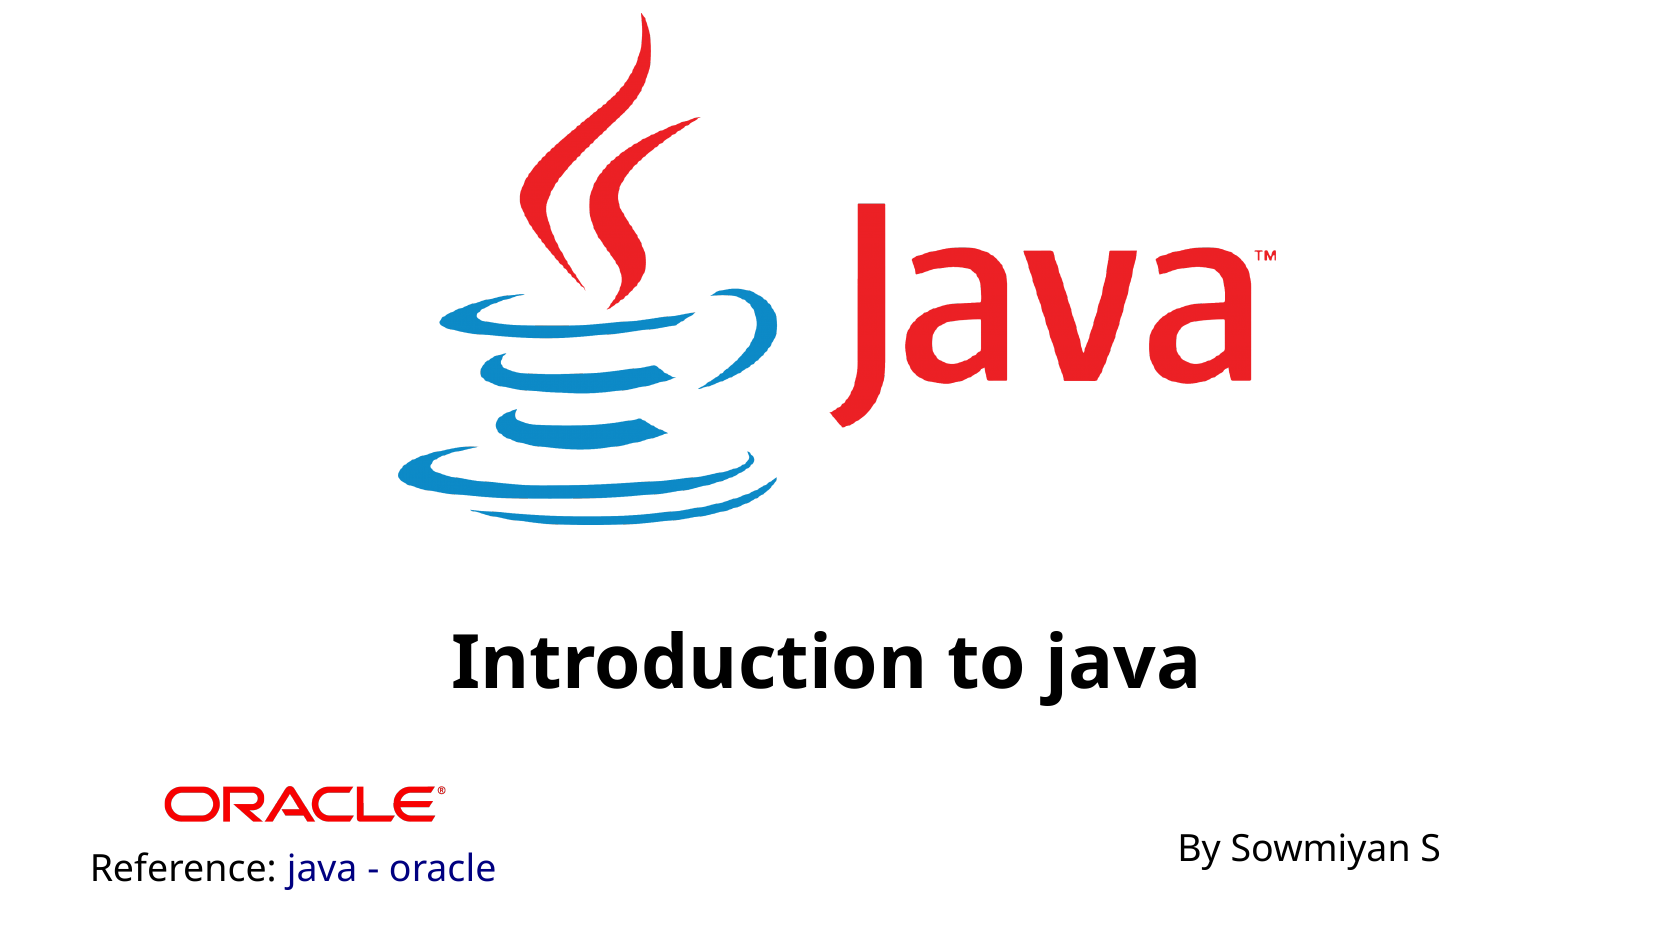

# Introduction to java
By Sowmiyan S
Reference: java - oracle